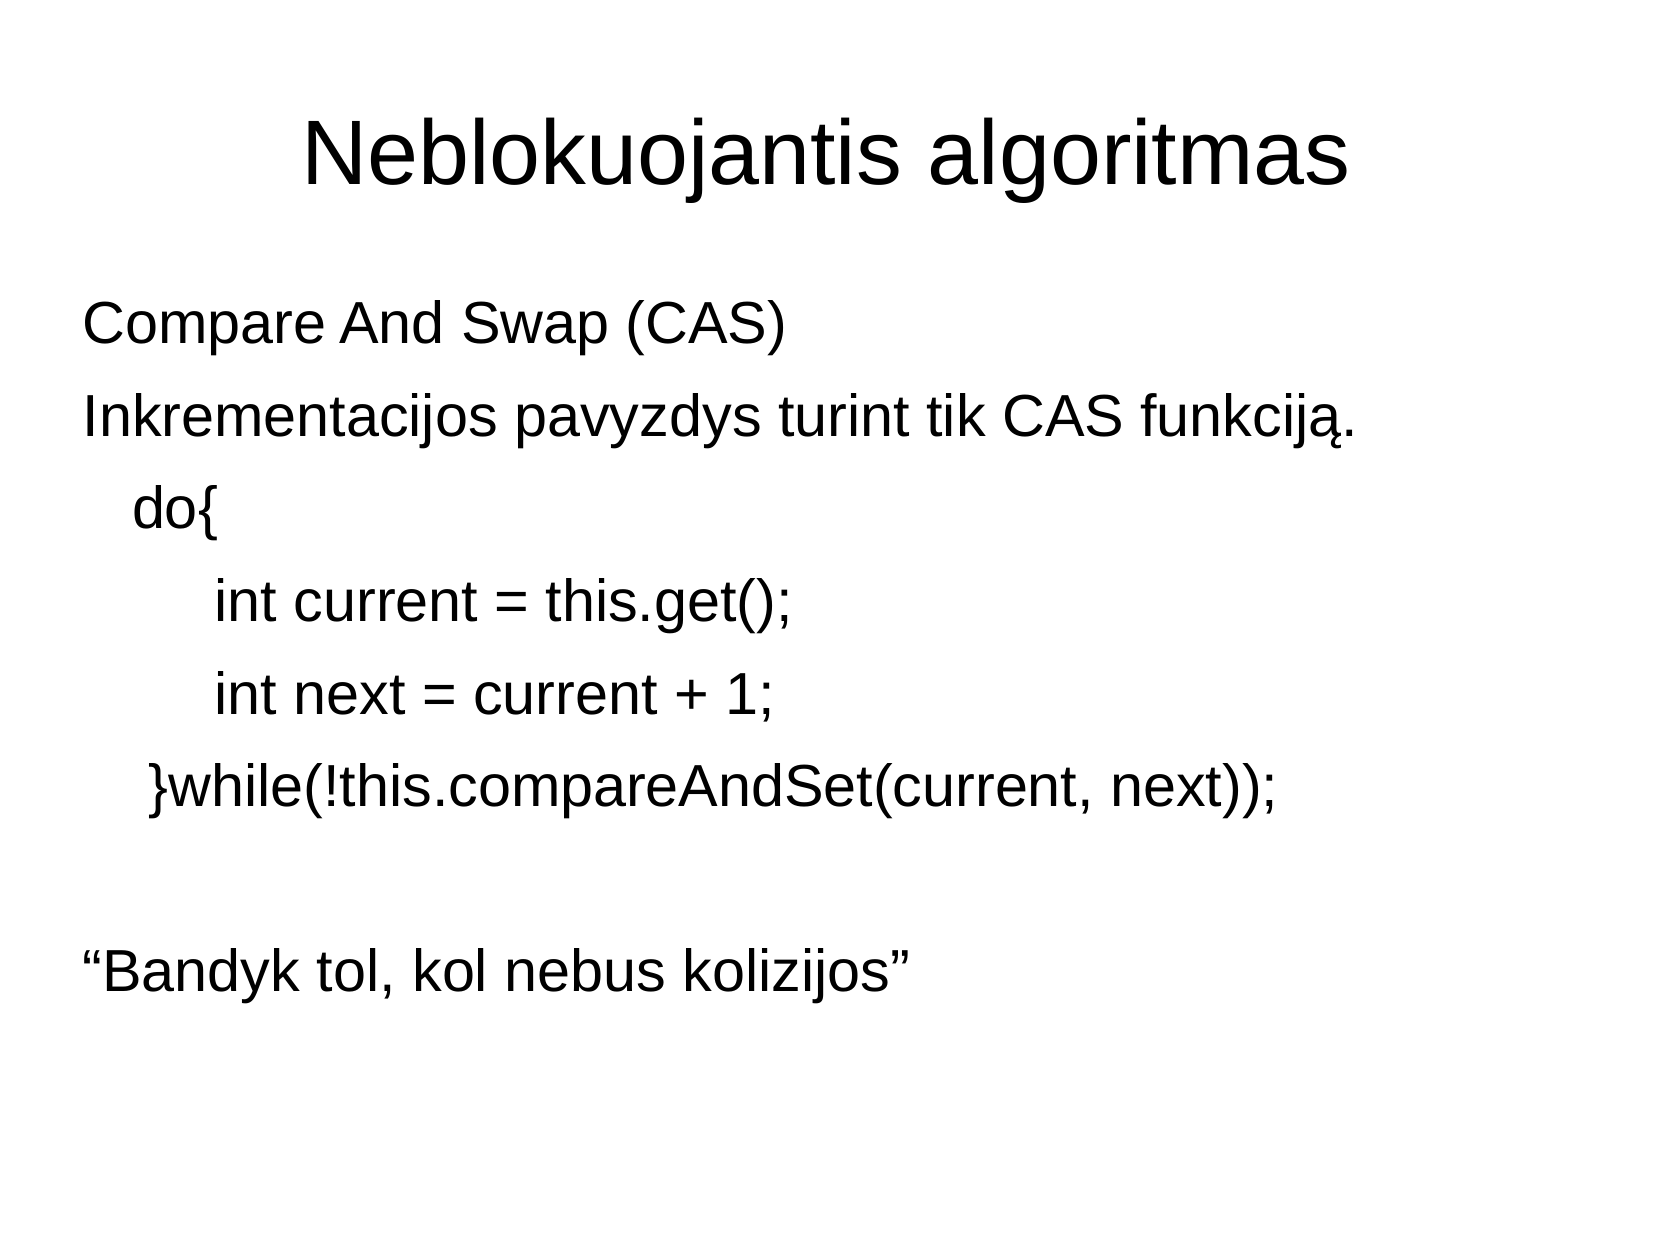

# Neblokuojantis algoritmas
Compare And Swap (CAS)
Inkrementacijos pavyzdys turint tik CAS funkciją.
 do{
 int current = this.get();
 int next = current + 1;
 }while(!this.compareAndSet(current, next));
“Bandyk tol, kol nebus kolizijos”